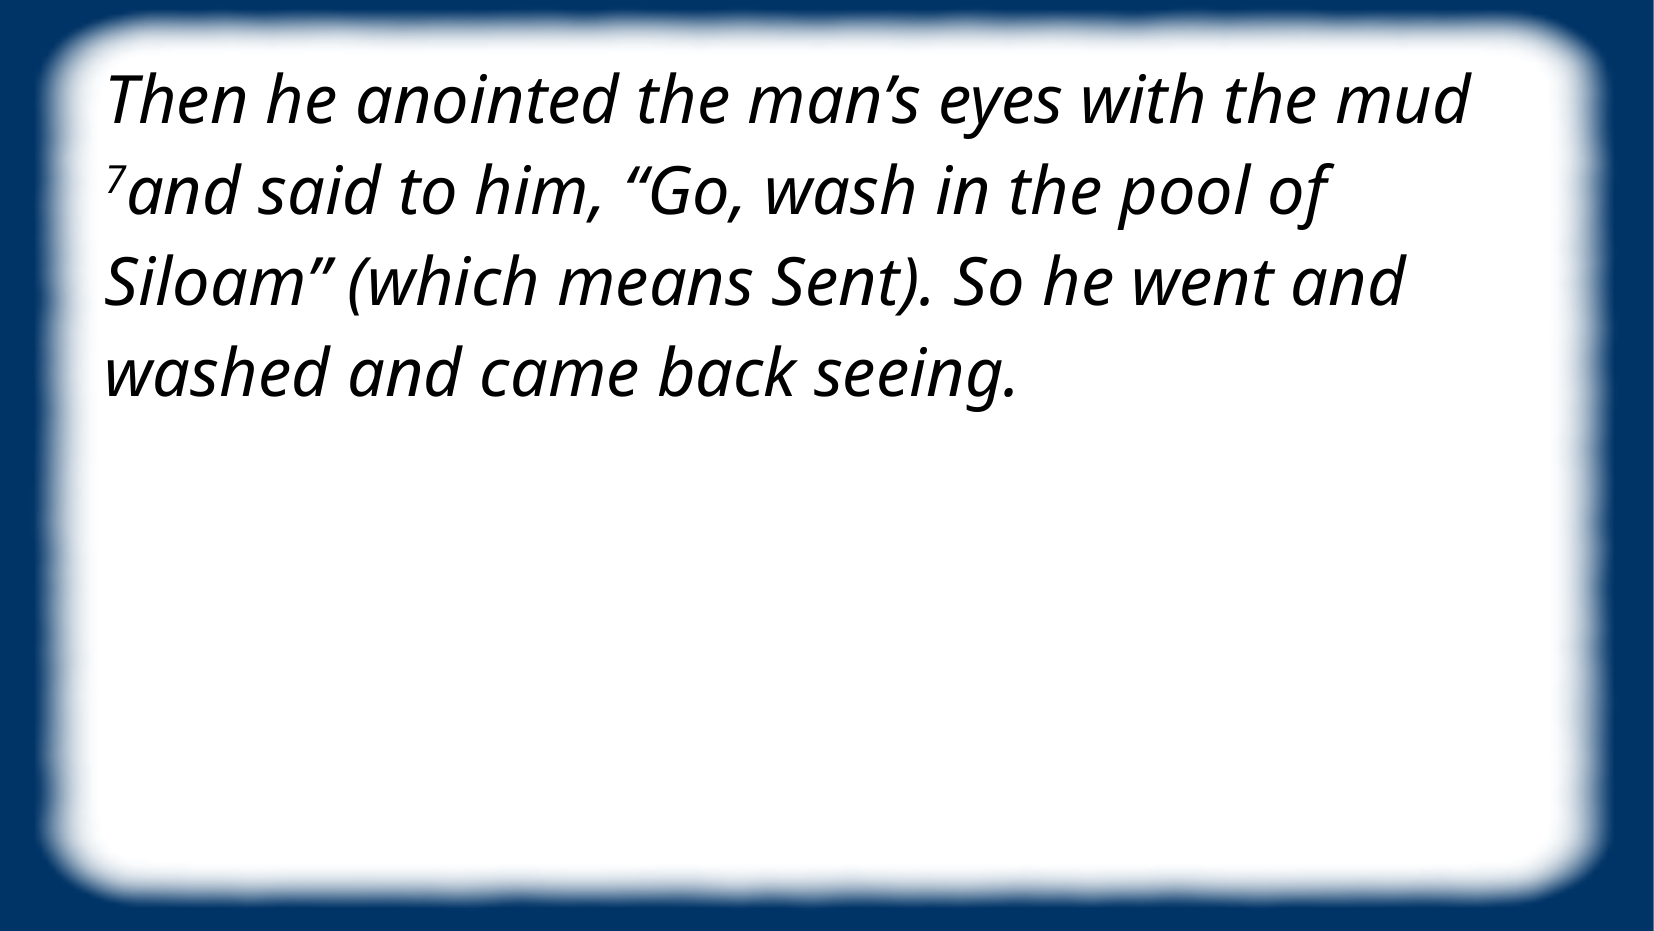

Then he anointed the man’s eyes with the mud 7and said to him, “Go, wash in the pool of Siloam” (which means Sent). So he went and washed and came back seeing.